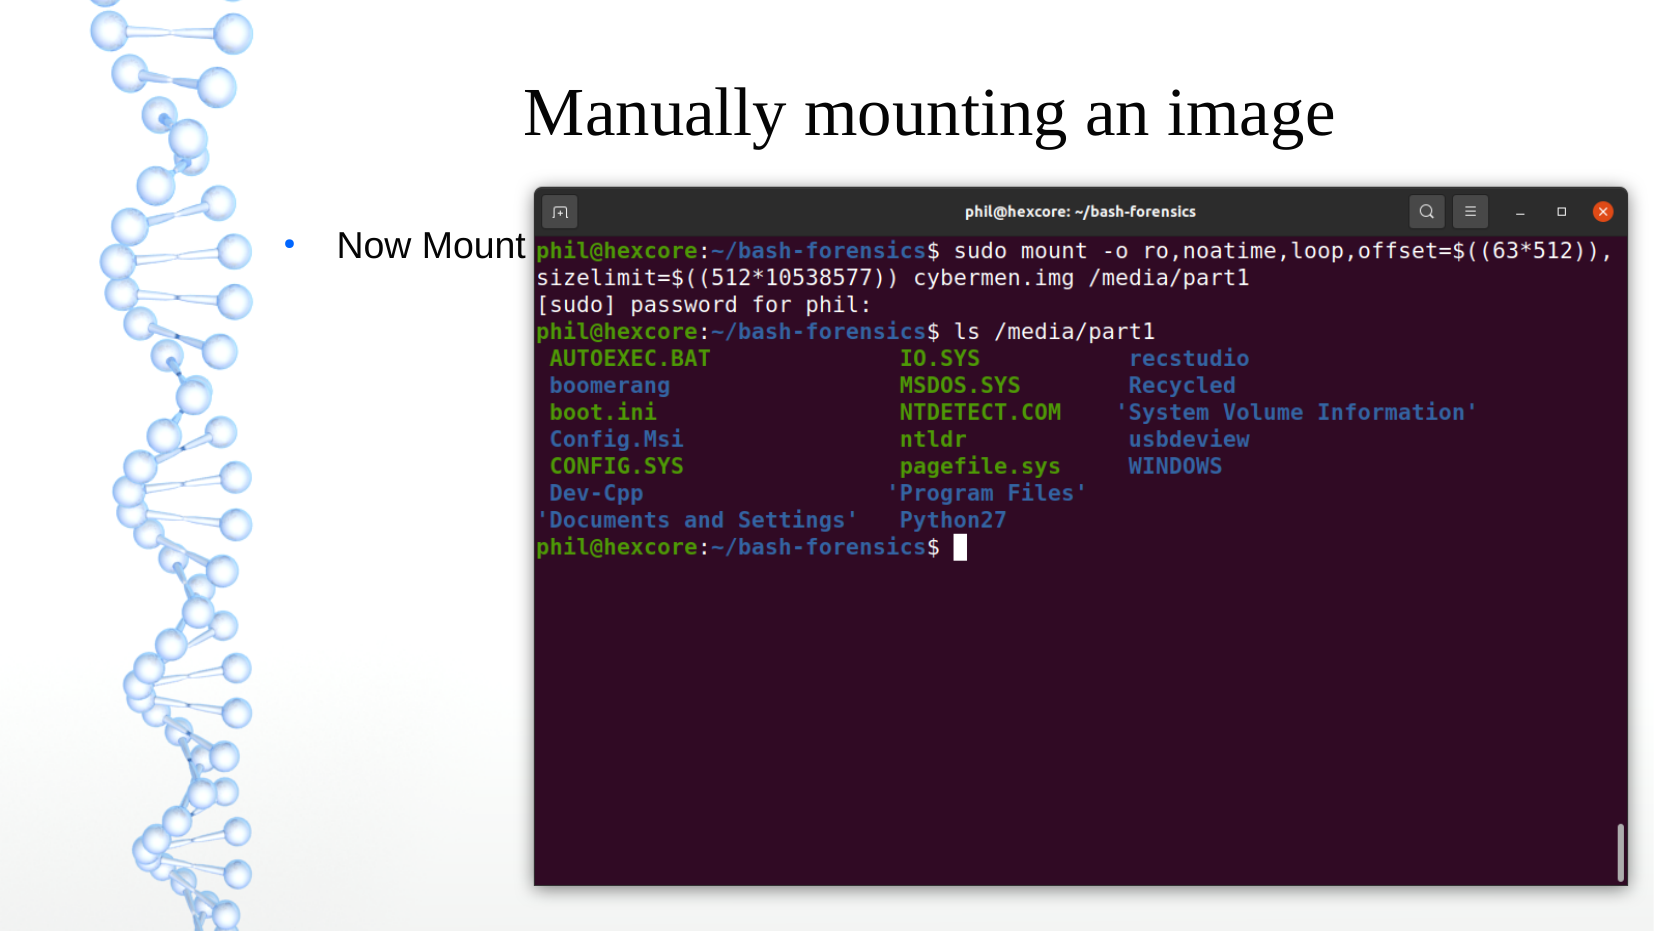

# Manually mounting an image
Now Mount it
7